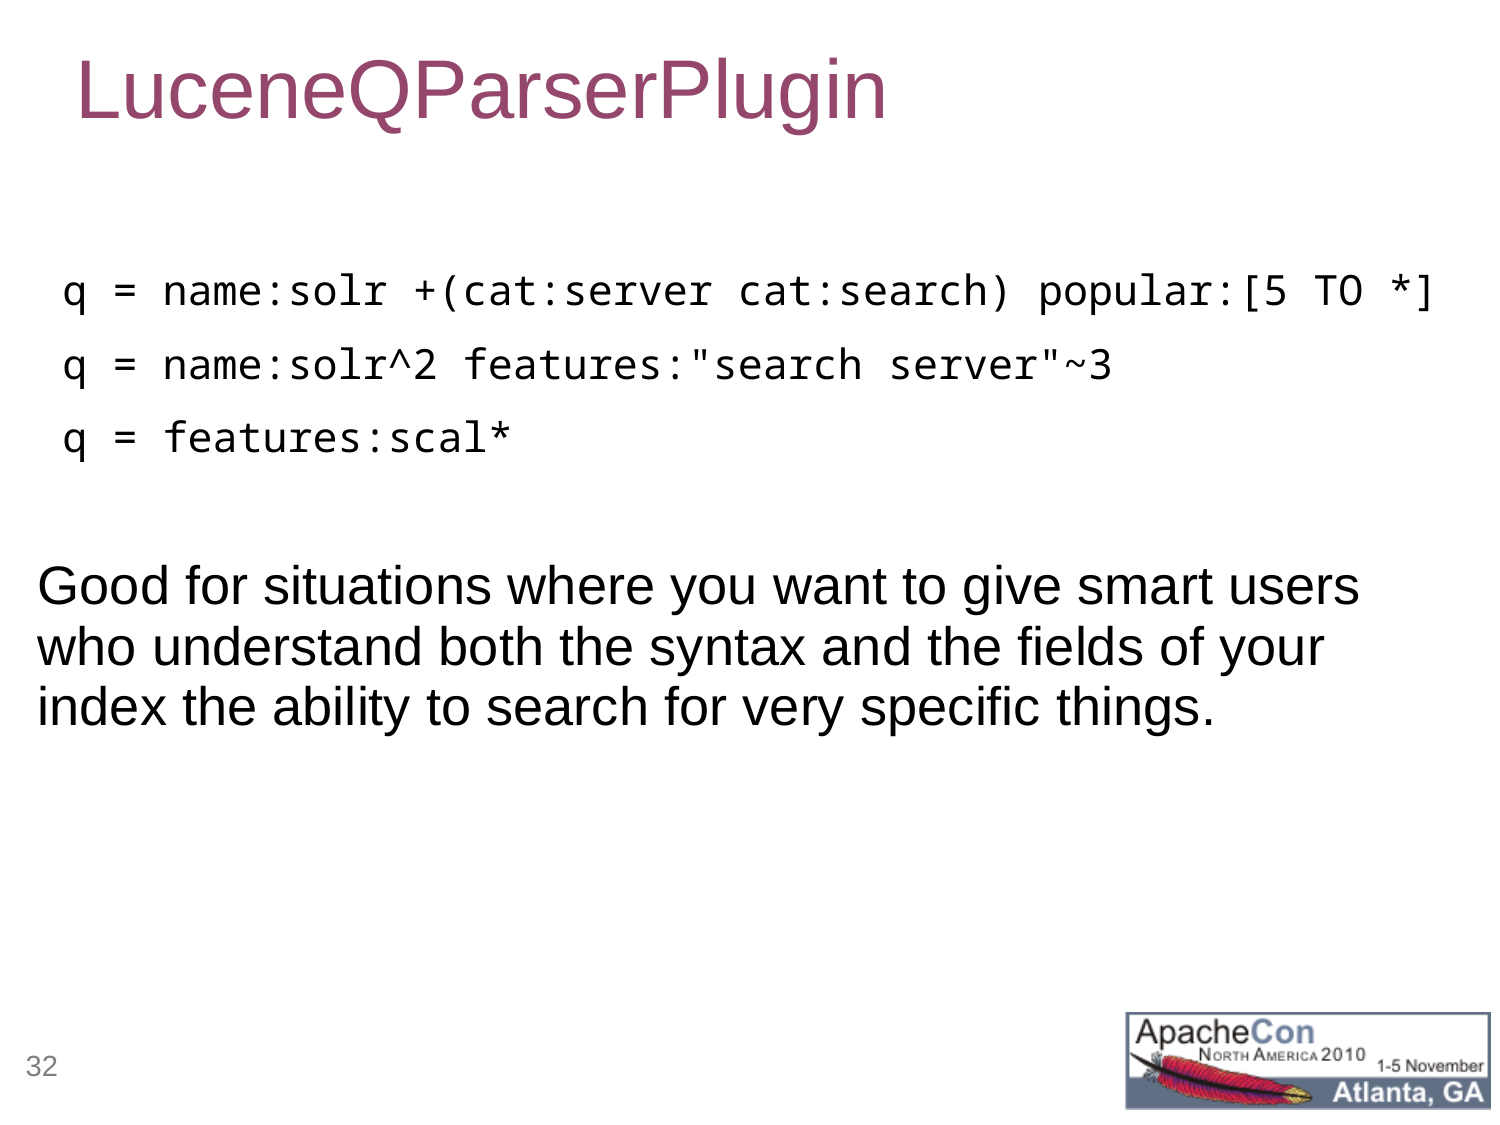

# LuceneQParserPlugin
 q = name:solr +(cat:server cat:search) popular:[5 TO *]
 q = name:solr^2 features:"search server"~3
 q = features:scal*
Good for situations where you want to give smart users who understand both the syntax and the fields of your index the ability to search for very specific things.
32